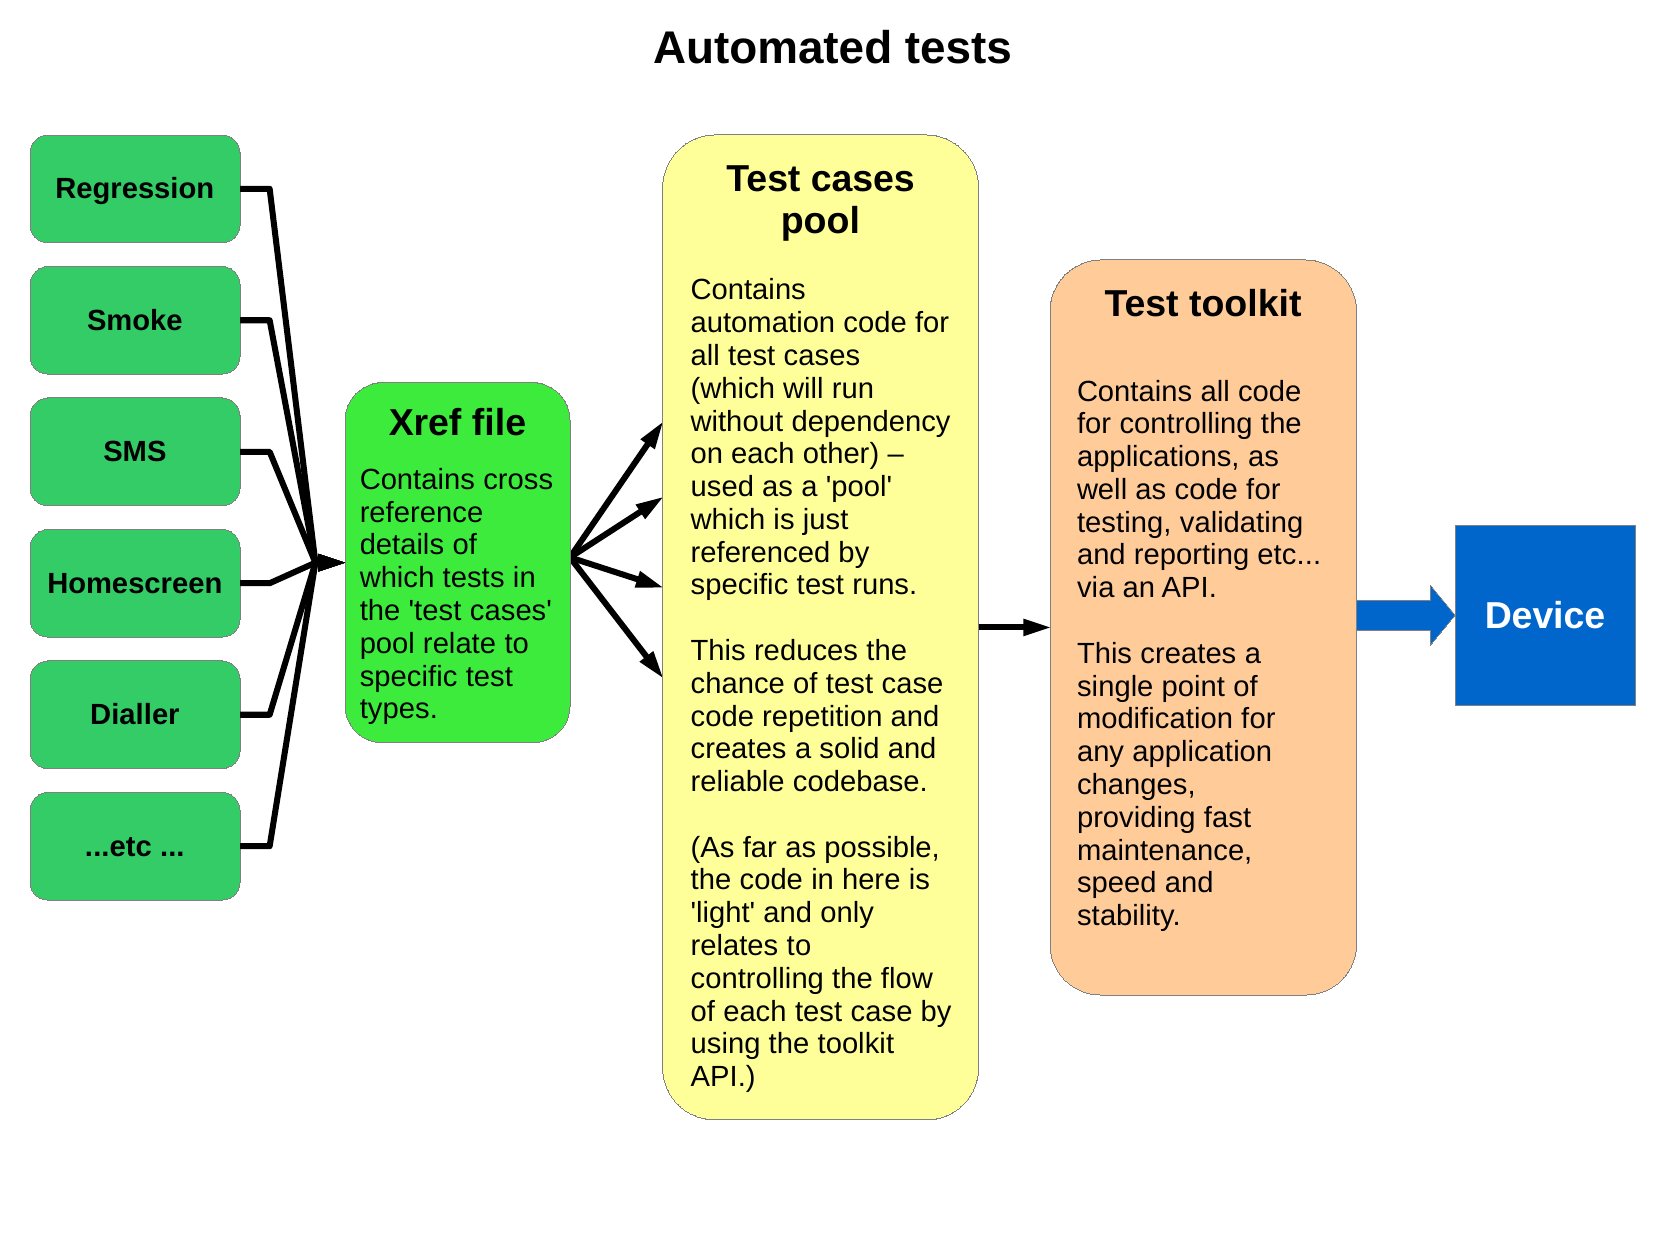

Automated tests
Regression
Test cases
pool
Contains automation code for all test cases (which will run without dependency on each other) – used as a 'pool' which is just referenced by specific test runs.
This reduces the chance of test case code repetition and creates a solid and reliable codebase.
(As far as possible, the code in here is 'light' and only relates to controlling the flow of each test case by using the toolkit API.)
Test toolkit
Contains all code for controlling the applications, as well as code for testing, validating and reporting etc... via an API.
This creates a single point of modification for any application changes, providing fast maintenance, speed and stability.
Smoke
Xref file
Contains cross reference details of which tests in the 'test cases' pool relate to specific test types.
SMS
Device
Homescreen
Dialler
...etc ...